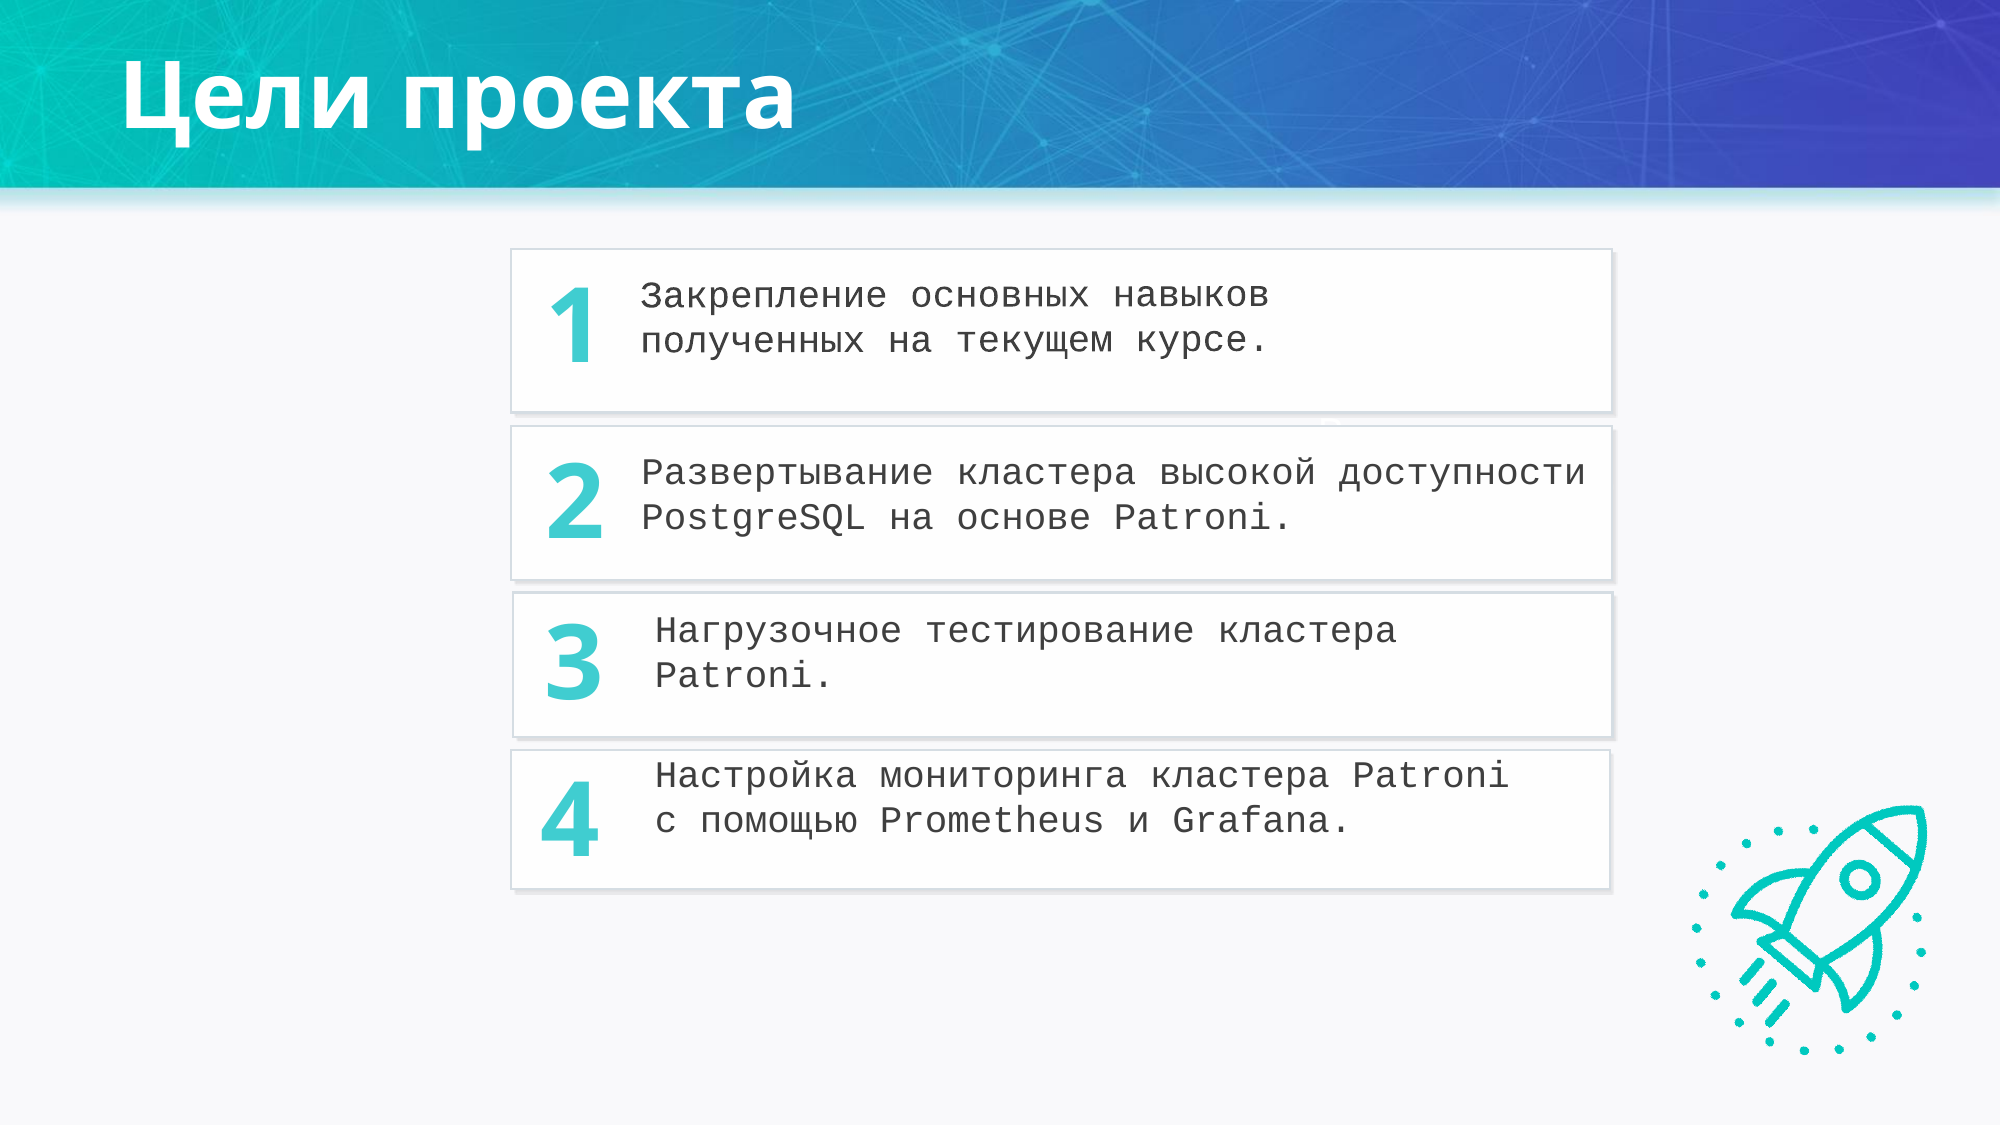

Цели проекта
1
Закрепление основных навыков полученных на текущем курсе.
Выделение фигурой/маркером инфы
2
Развертывание кластера высокой доступности PostgreSQL на основе Patroni.
3
Нагрузочное тестирование кластера Patroni.
4
Настройка мониторинга кластера Patroni с помощью Prometheus и Grafana.